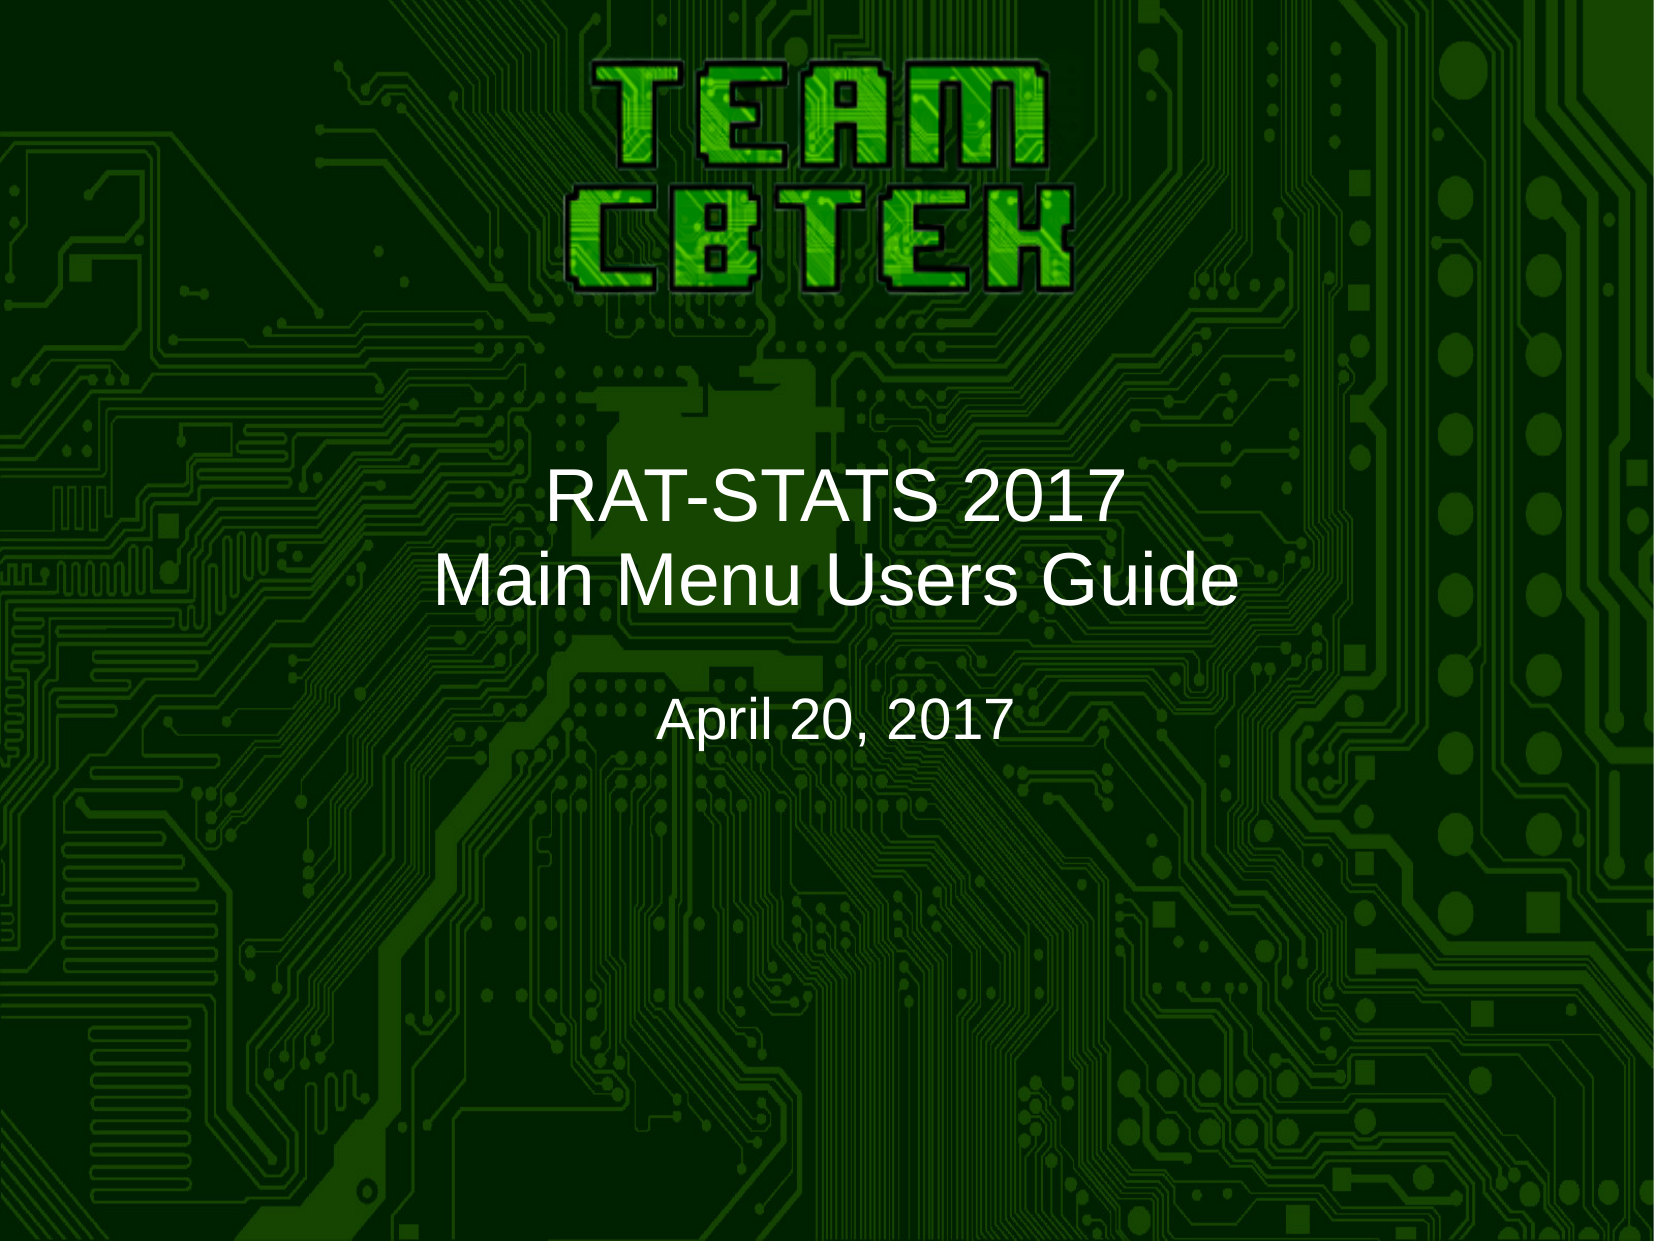

# RAT-STATS 2017 Main Menu Users Guide April 20, 2017